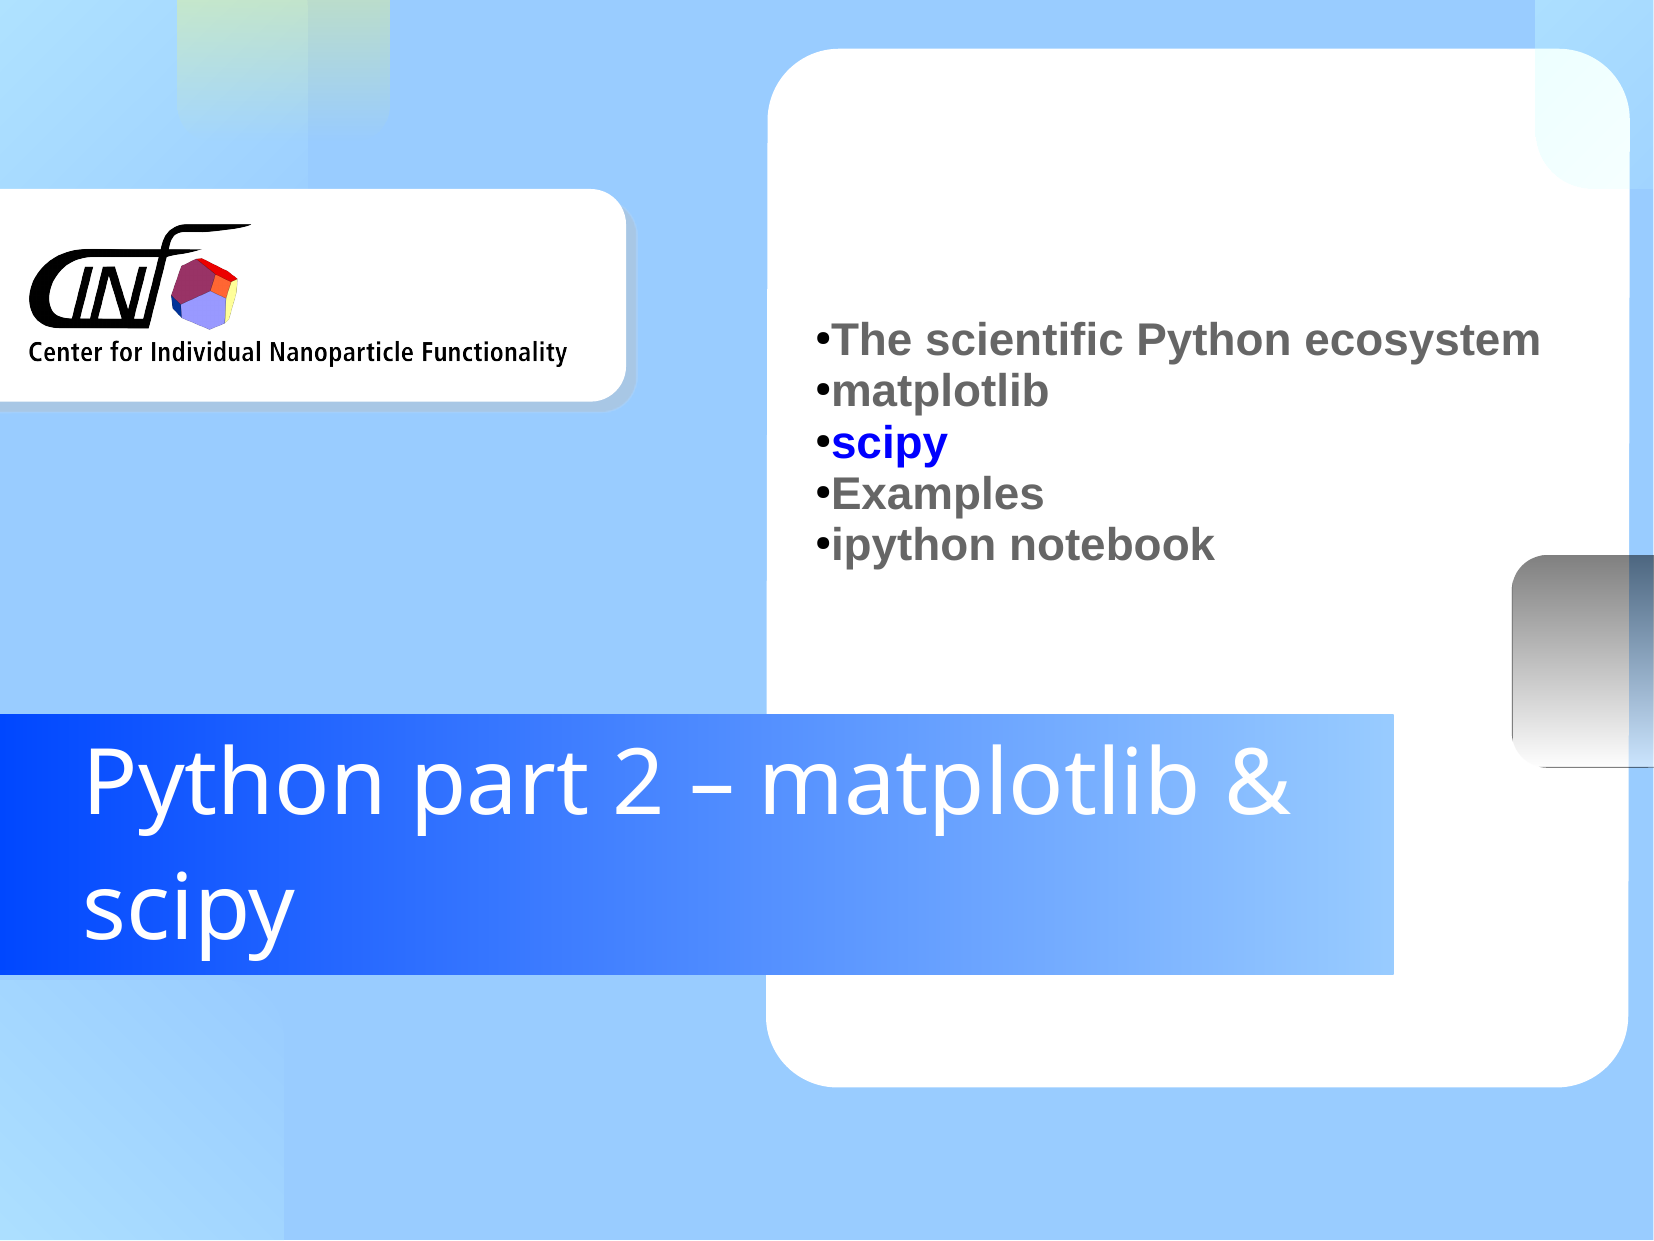

The scientific Python ecosystem
matplotlib
scipy
Examples
ipython notebook
# Python part 2 – matplotlib & scipy